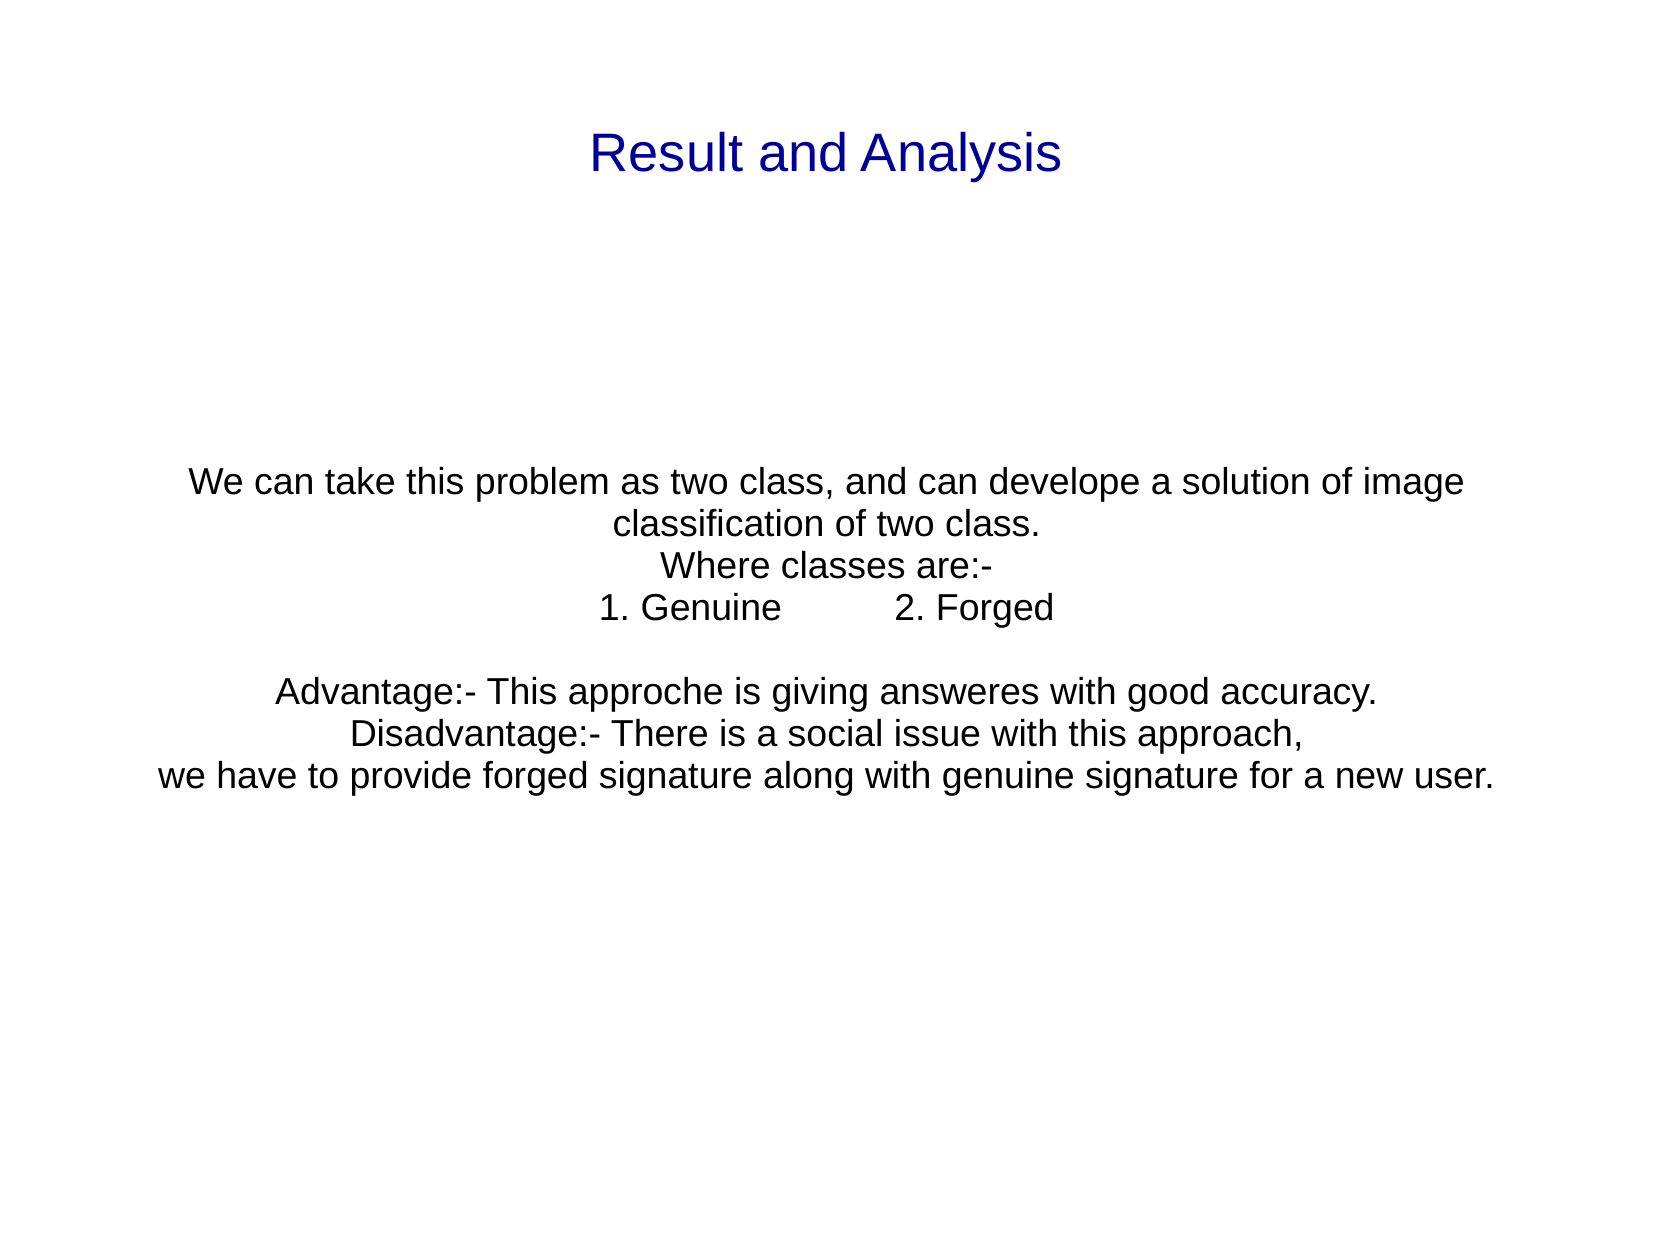

# Result and Analysis
We can take this problem as two class, and can develope a solution of image classification of two class.
Where classes are:-
1. Genuine		2. Forged
Advantage:- This approche is giving answeres with good accuracy.
Disadvantage:- There is a social issue with this approach,
we have to provide forged signature along with genuine signature for a new user.